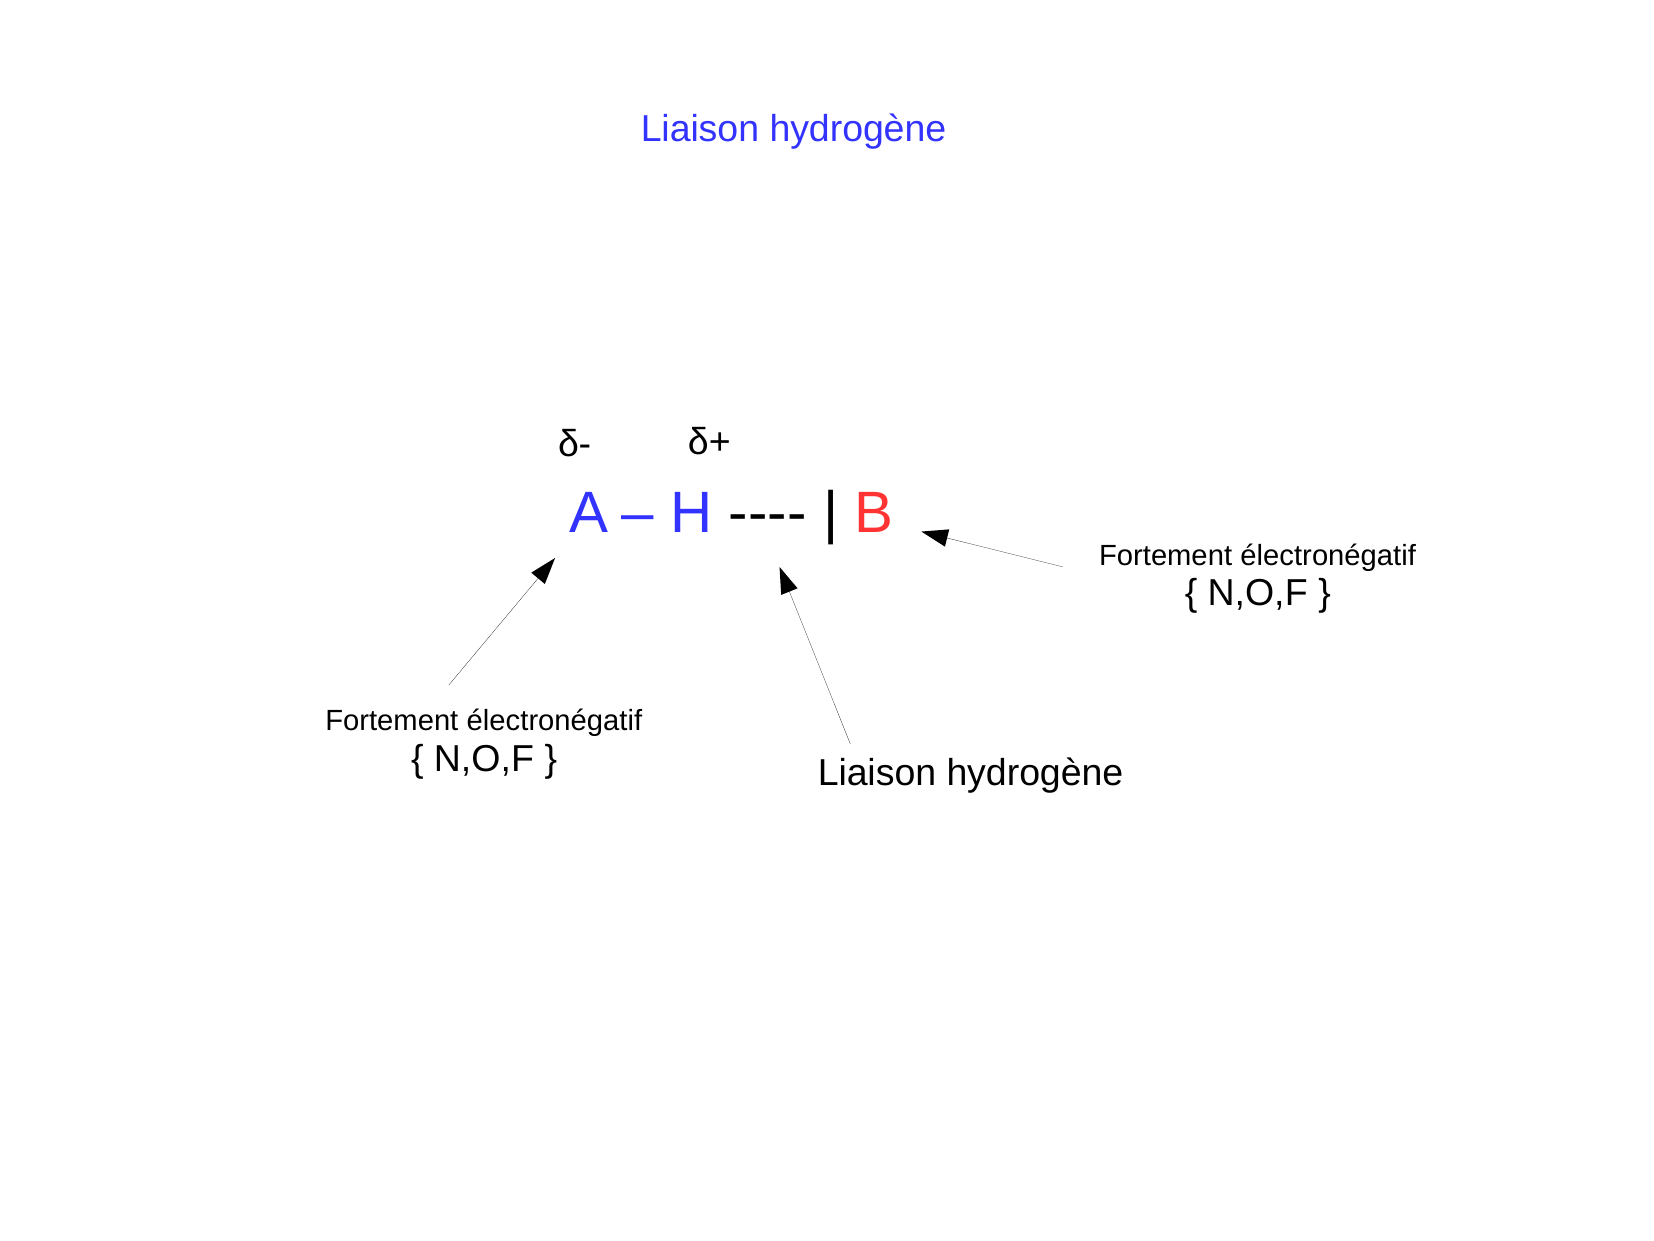

Liaison hydrogène
δ+
δ-
A – H ---- | B
Fortement électronégatif
{ N,O,F }
Fortement électronégatif
{ N,O,F }
Liaison hydrogène